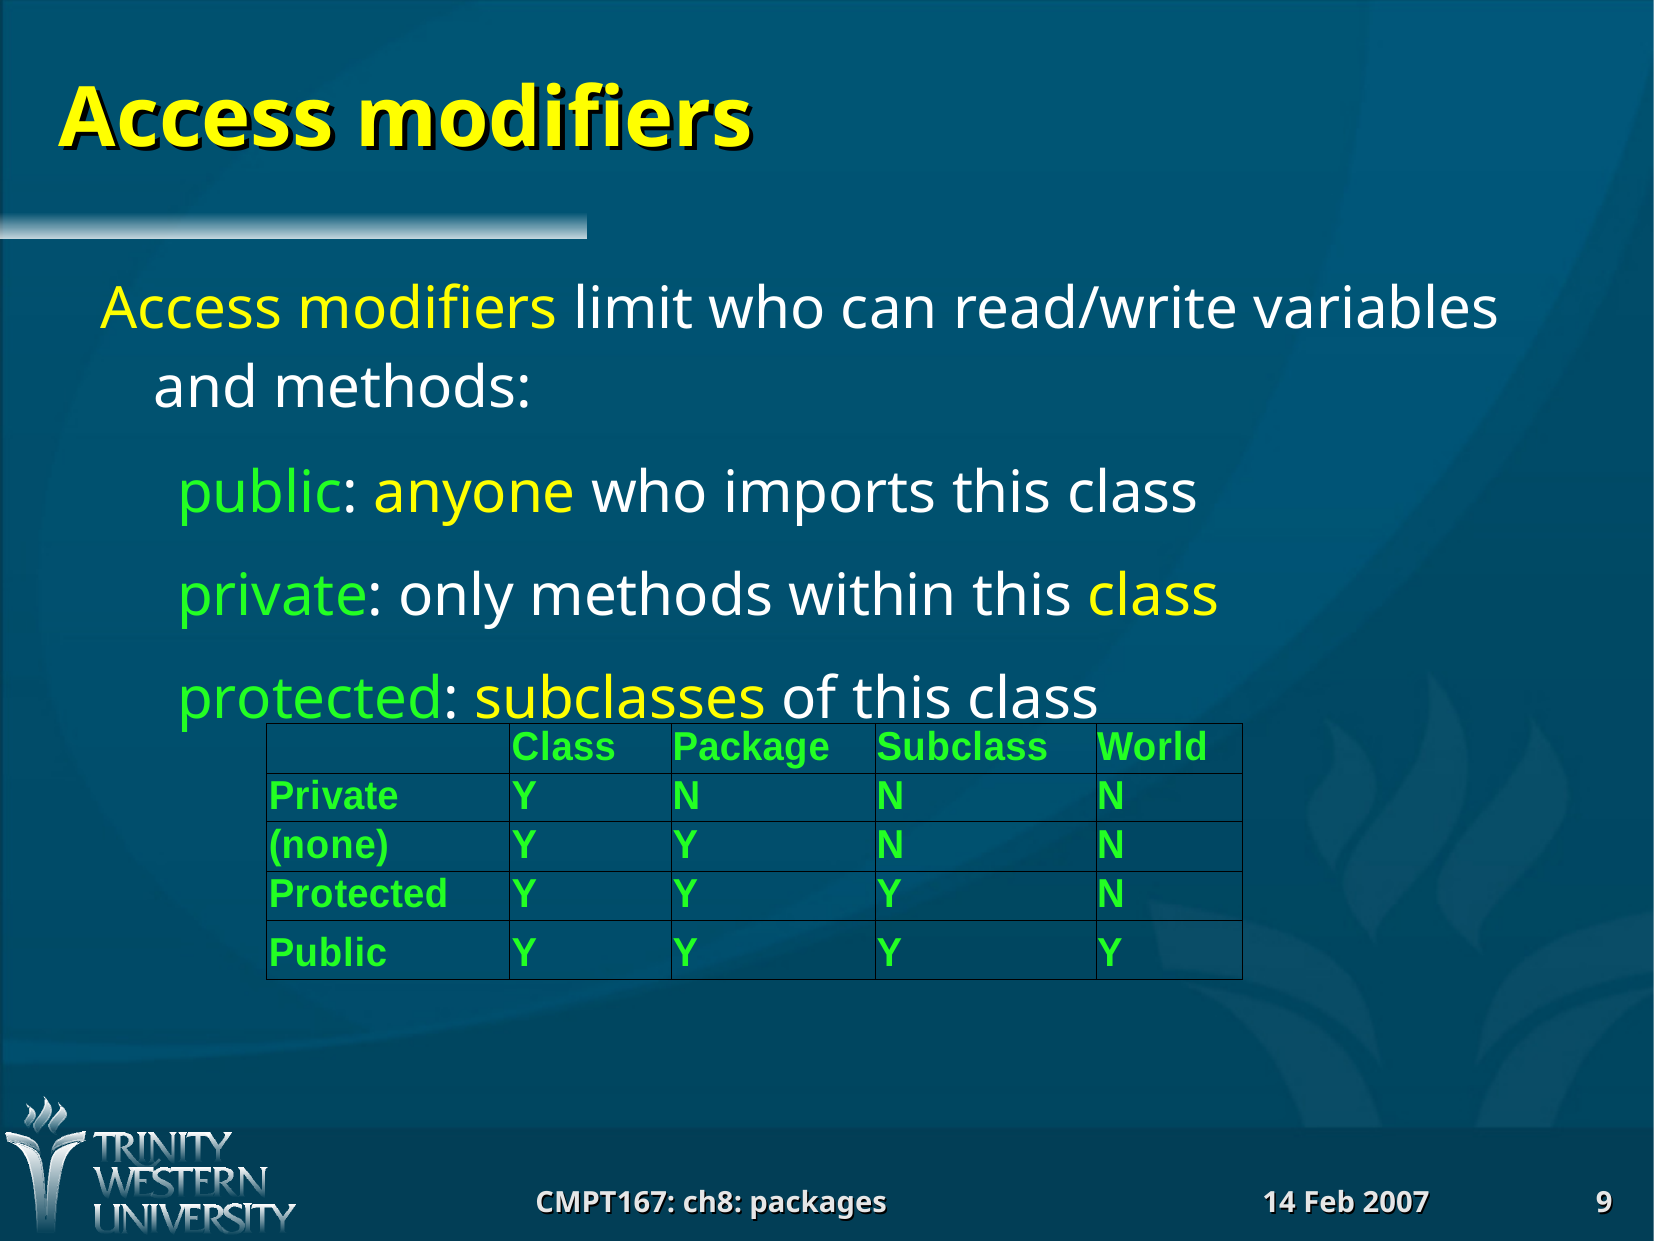

# Access modifiers
Access modifiers limit who can read/write variables and methods:
public: anyone who imports this class
private: only methods within this class
protected: subclasses of this class
CMPT167: ch8: packages
14 Feb 2007
9